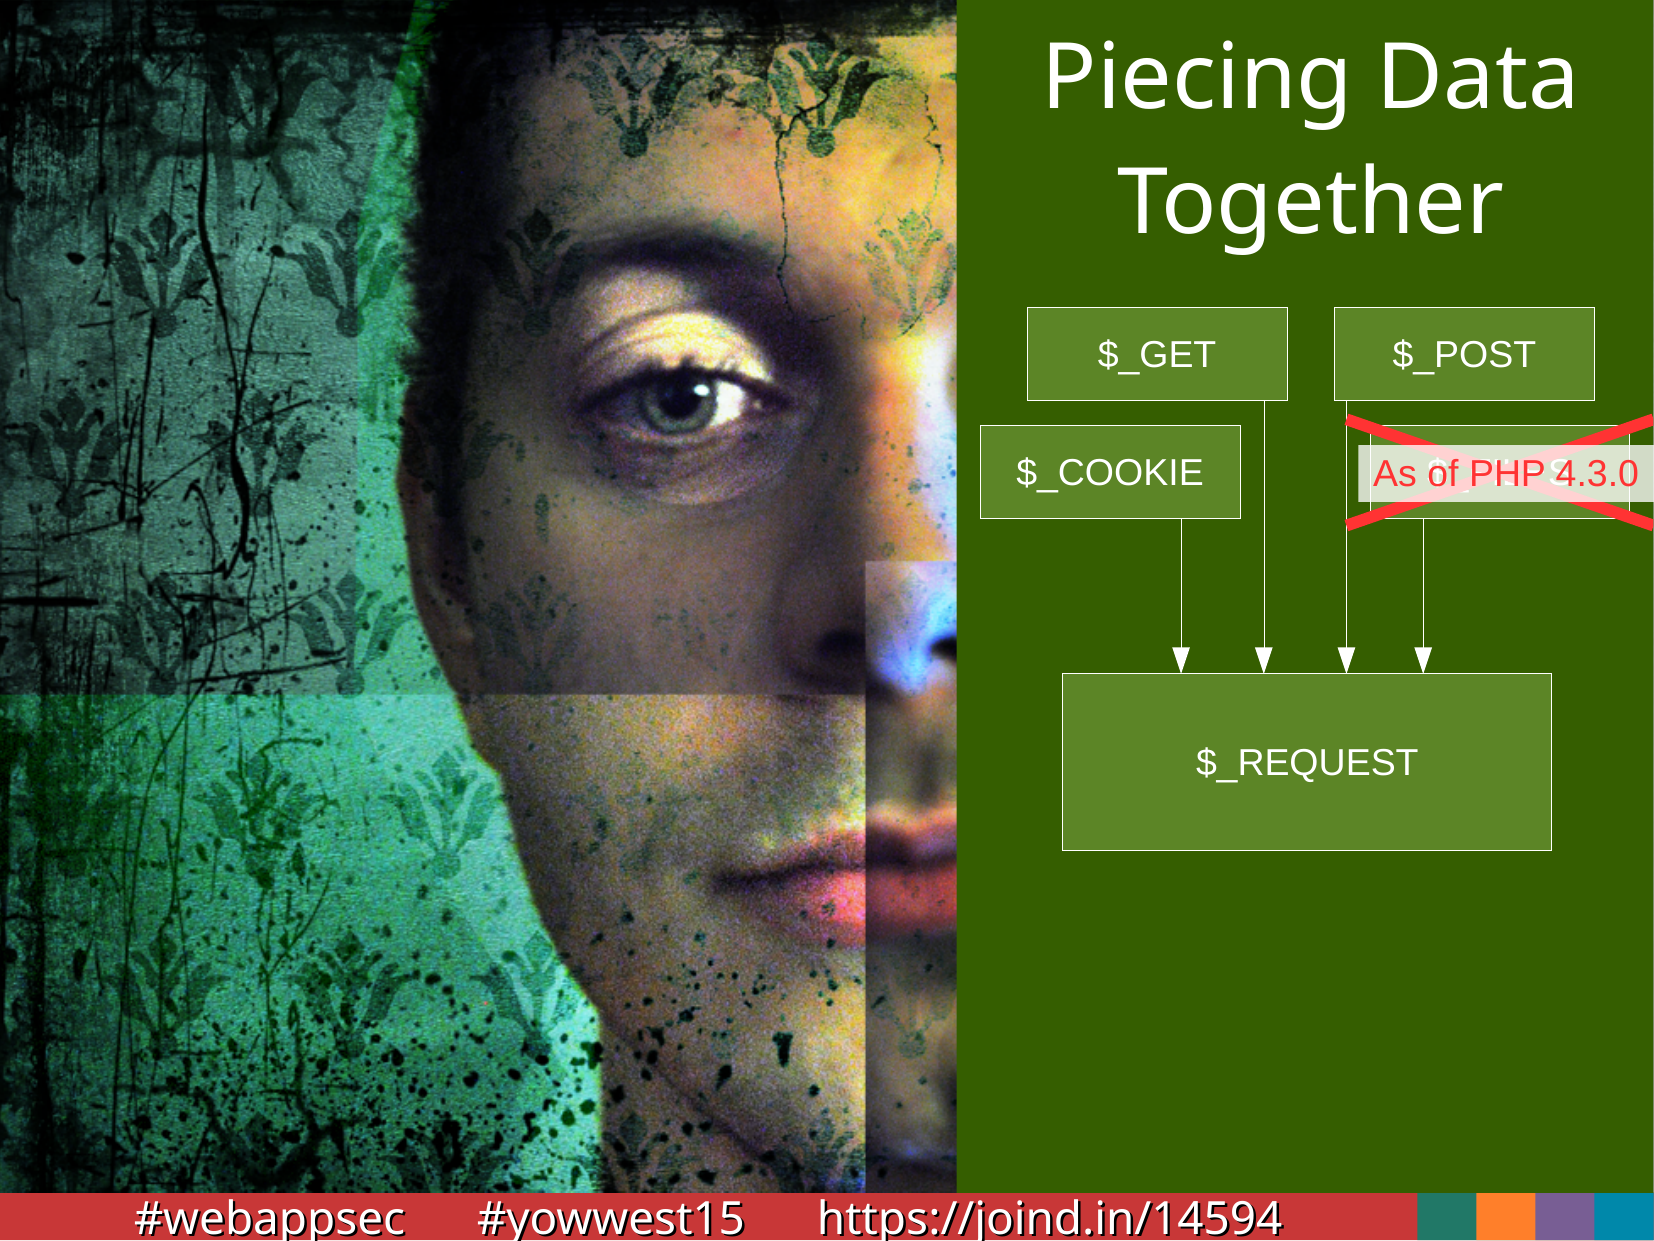

# Piecing Data Together
$_GET
$_POST
As of PHP 4.3.0
$_COOKIE
$_FILES
$_REQUEST